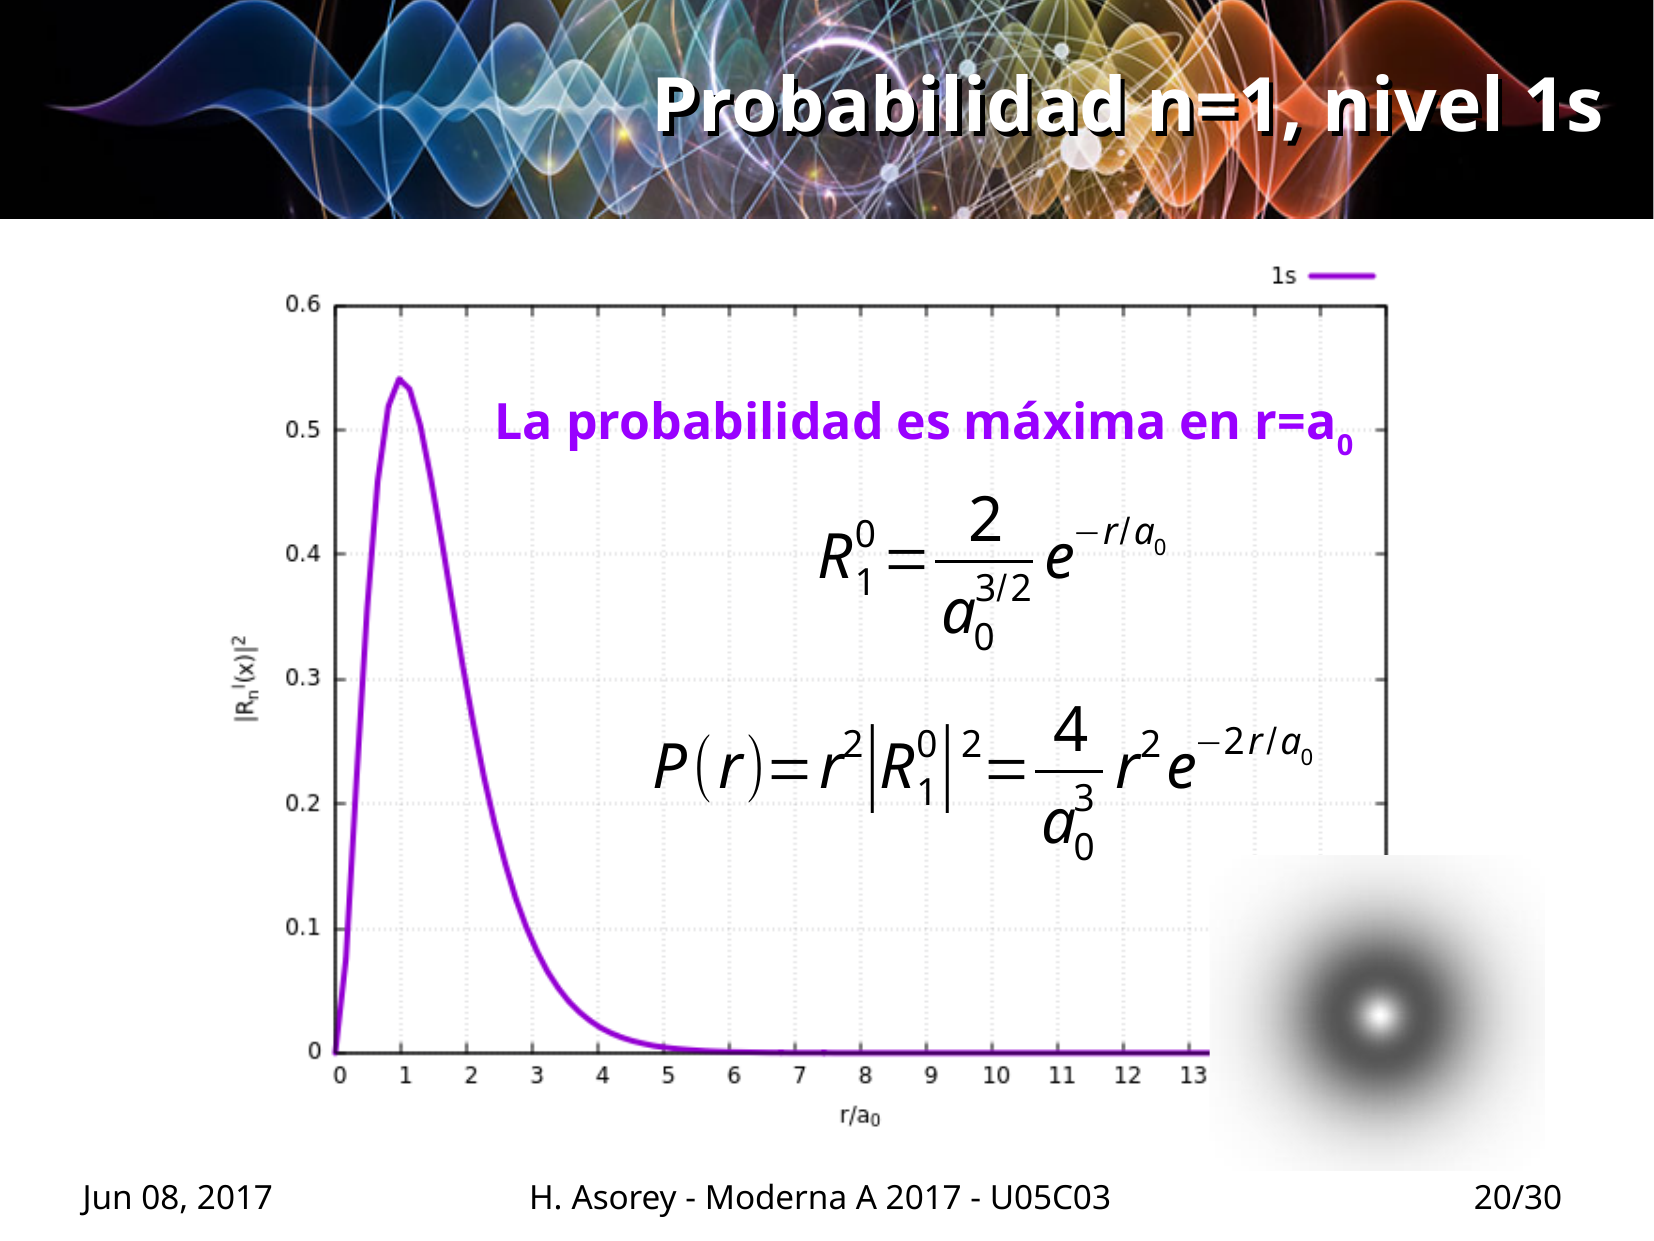

# Probabilidad n=1, nivel 1s
La probabilidad es máxima en r=a0
Jun 08, 2017
H. Asorey - Moderna A 2017 - U05C03
20